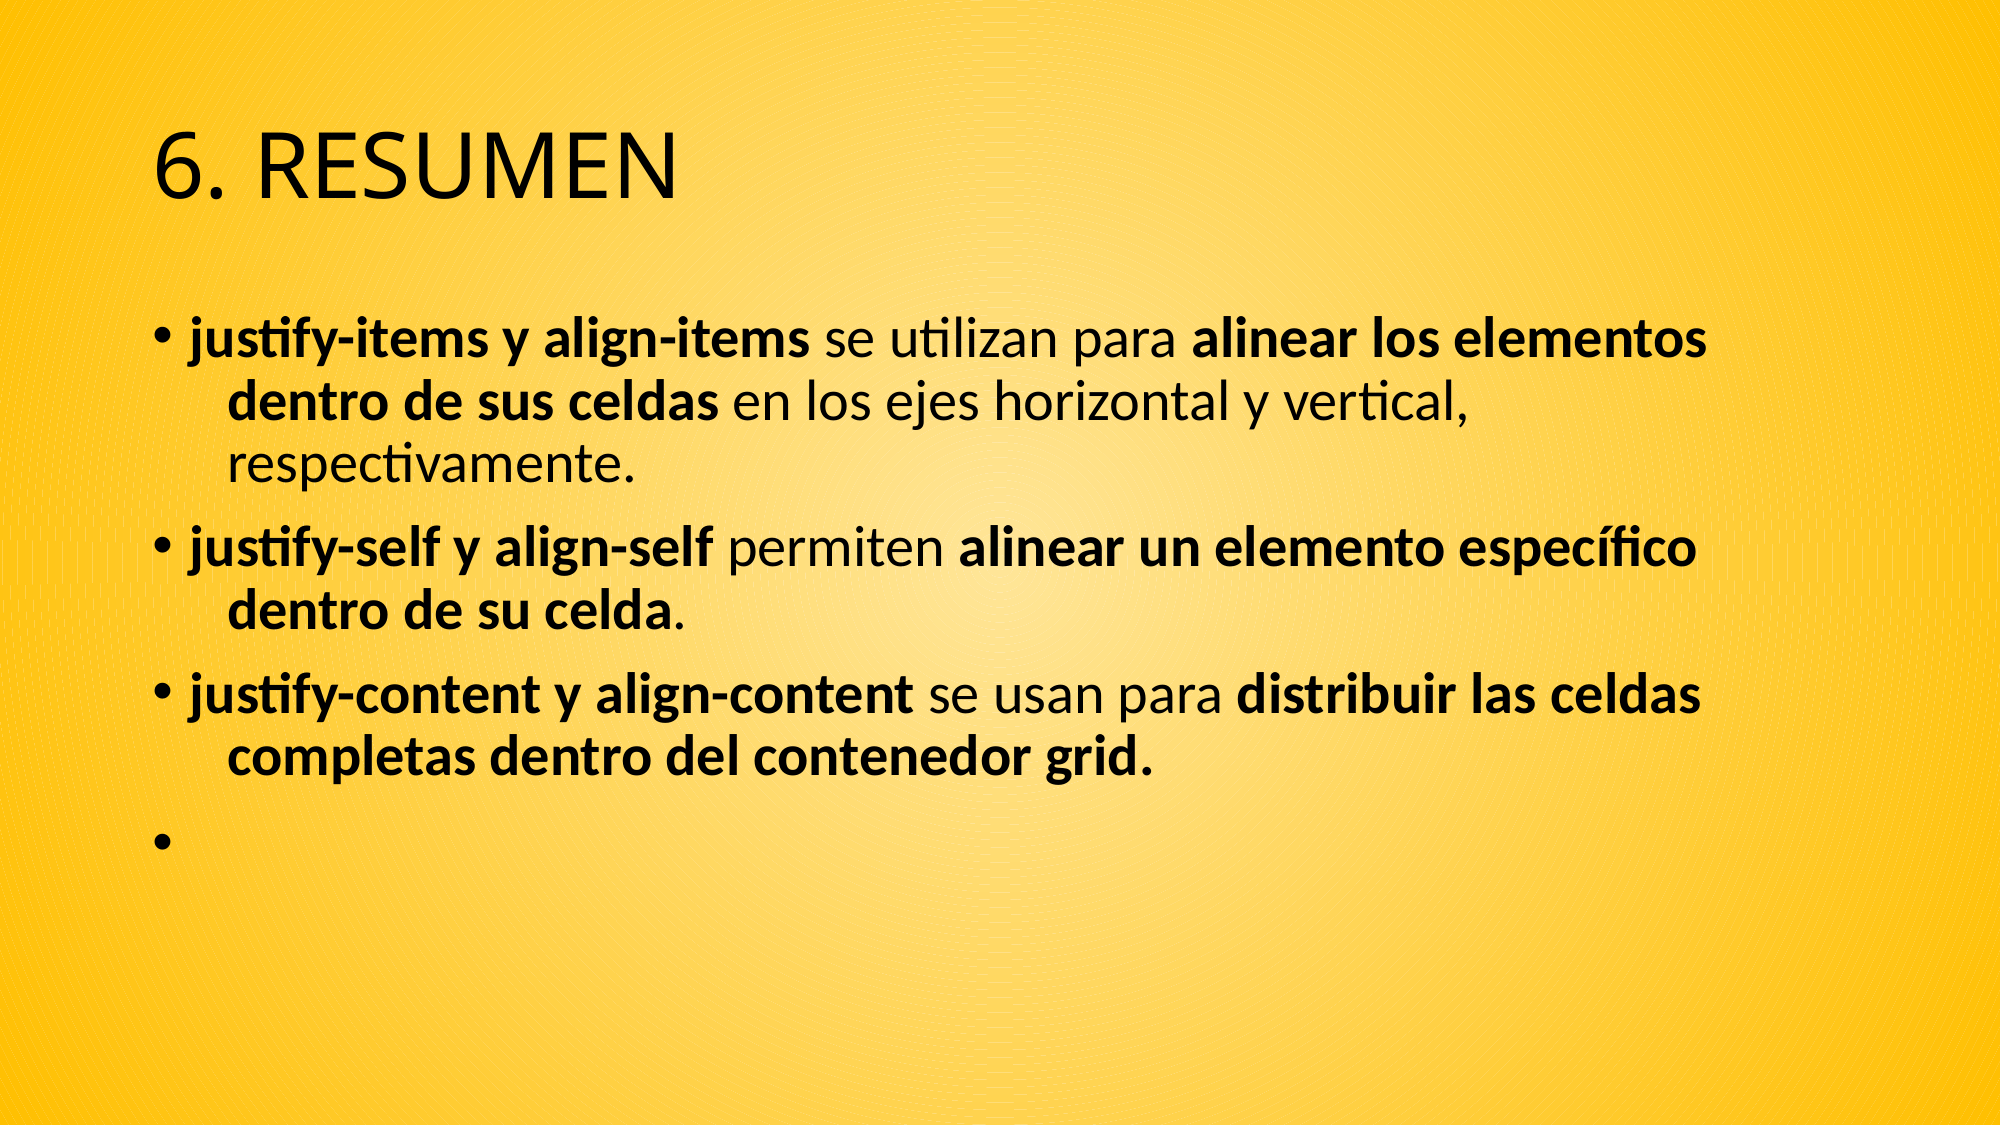

# 6. RESUMEN
justify-items y align-items se utilizan para alinear los elementos dentro de sus celdas en los ejes horizontal y vertical, respectivamente.
justify-self y align-self permiten alinear un elemento específico dentro de su celda.
justify-content y align-content se usan para distribuir las celdas completas dentro del contenedor grid.